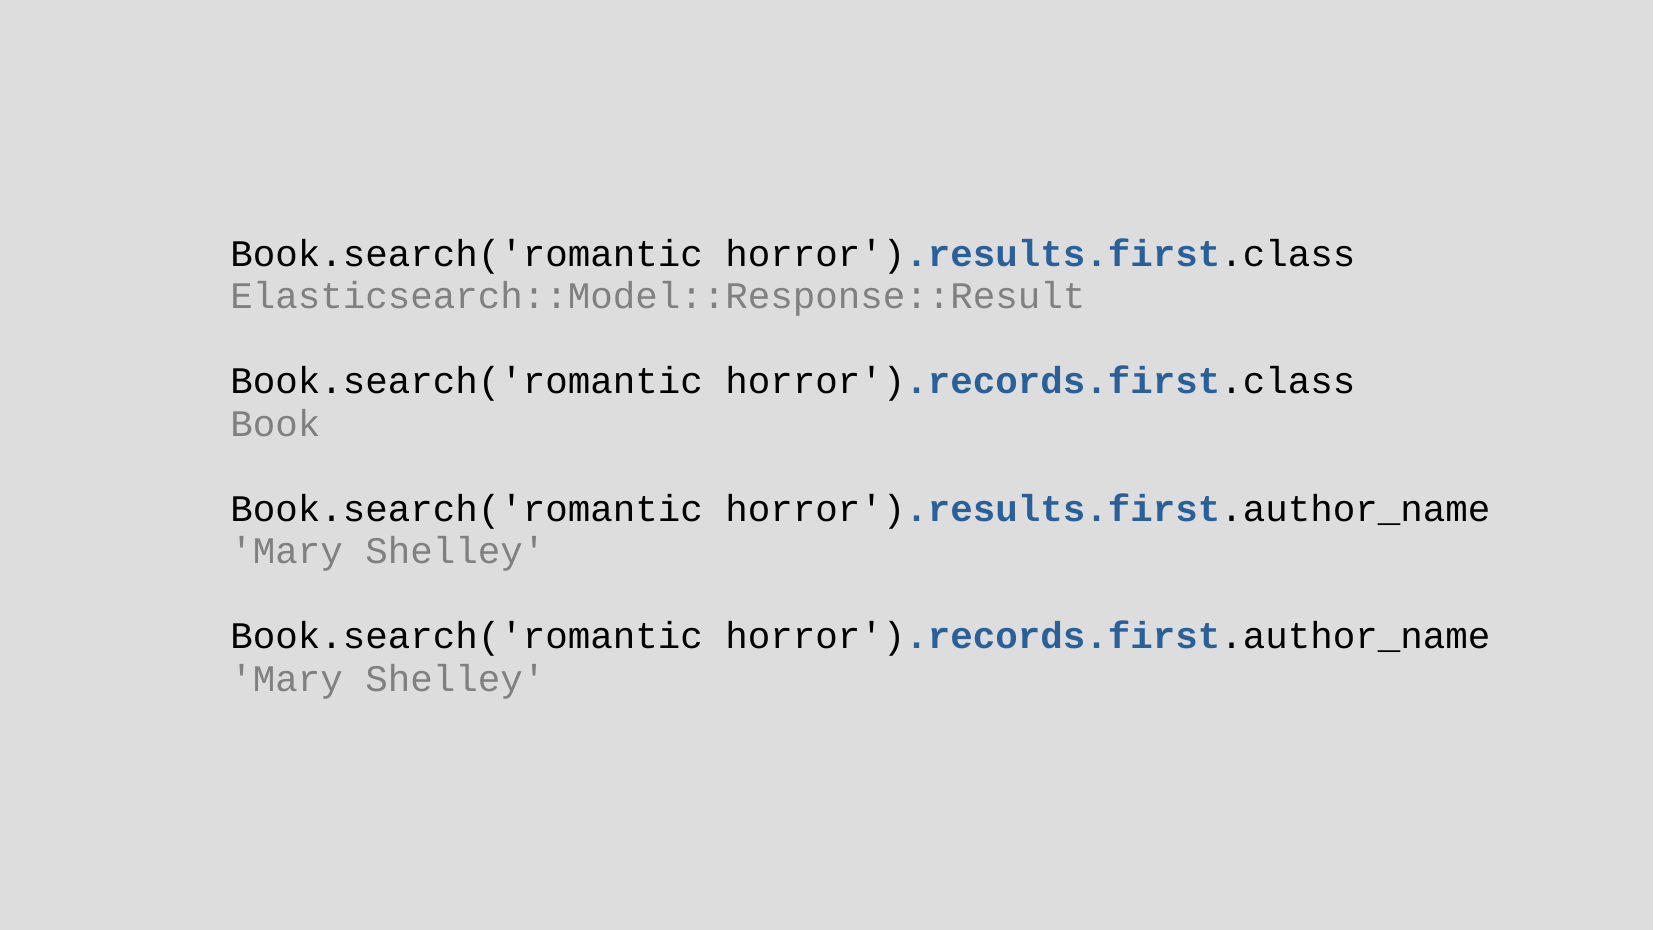

Book.search('romantic horror').results.first.class
Elasticsearch::Model::Response::Result
Book.search('romantic horror').records.first.class
Book
Book.search('romantic horror').results.first.author_name
'Mary Shelley'
Book.search('romantic horror').records.first.author_name
'Mary Shelley'